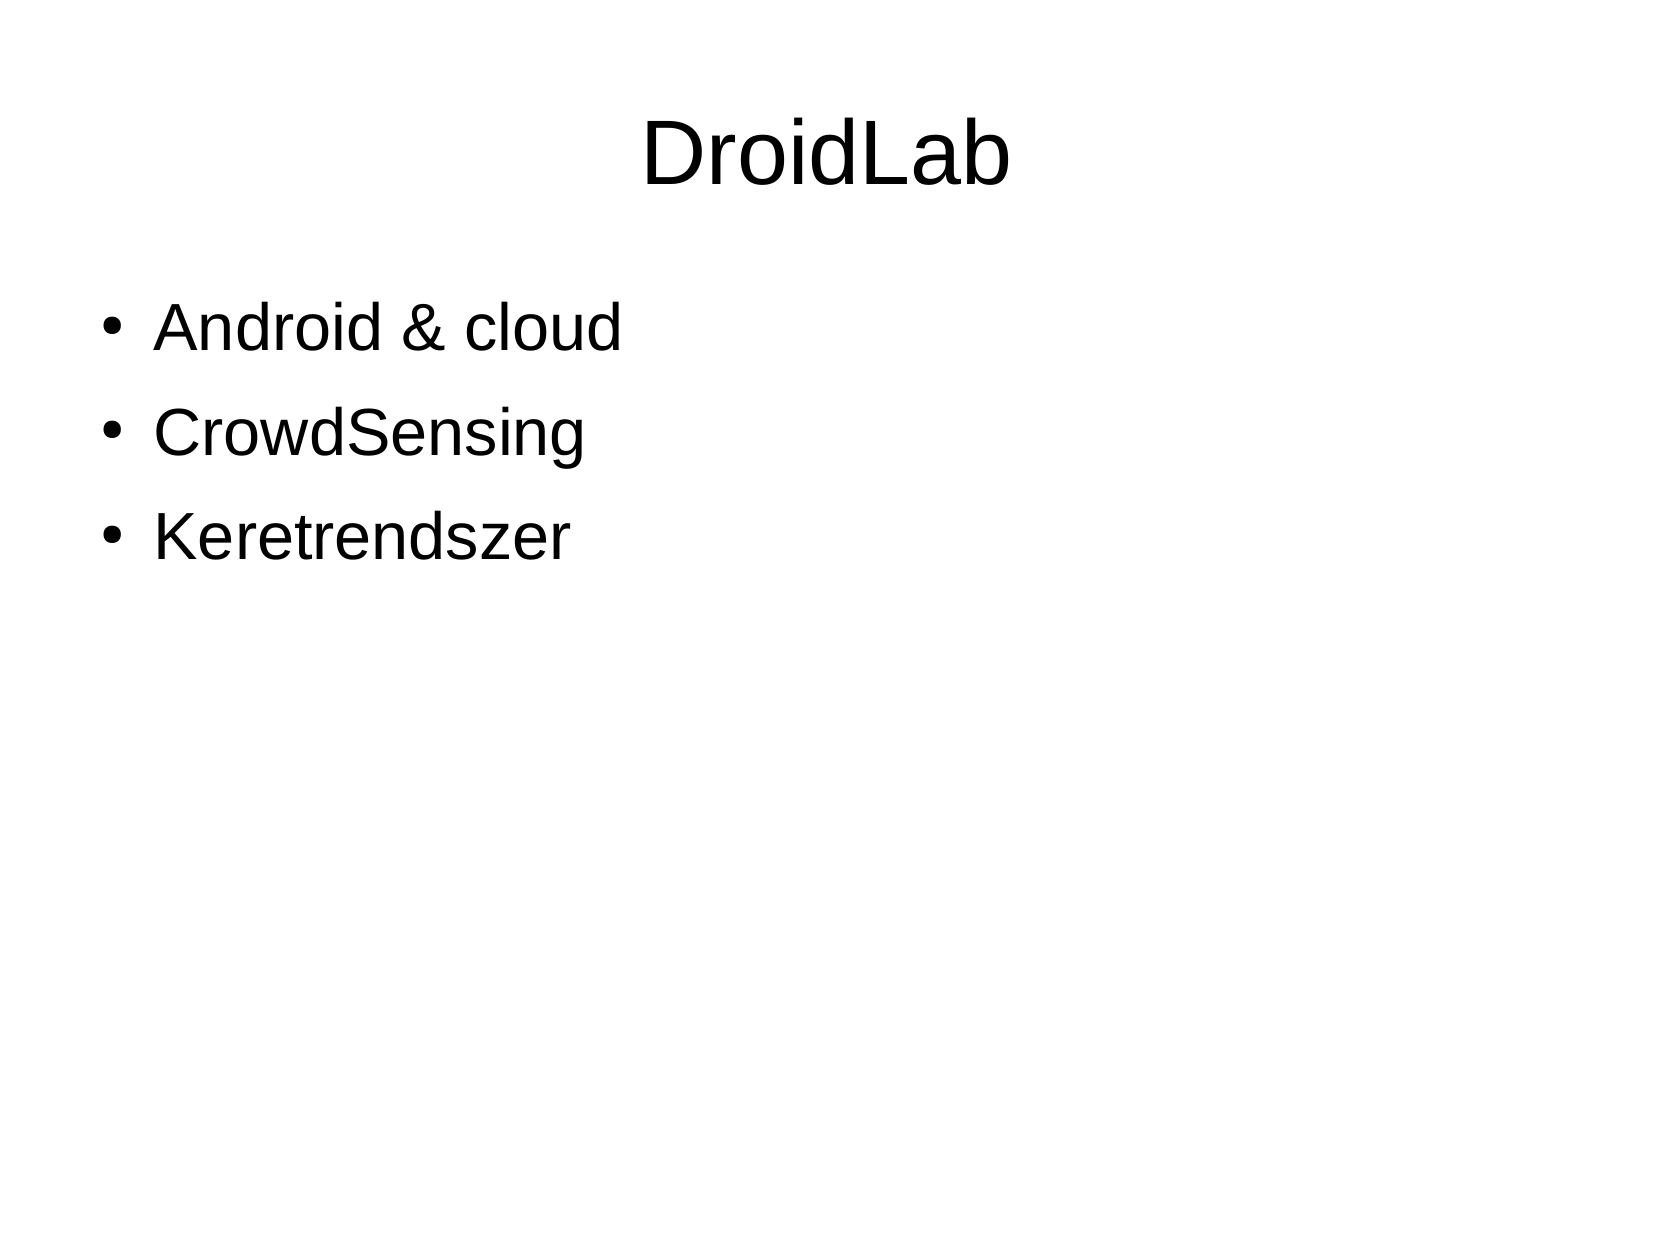

# DroidLab
Android & cloud
CrowdSensing
Keretrendszer